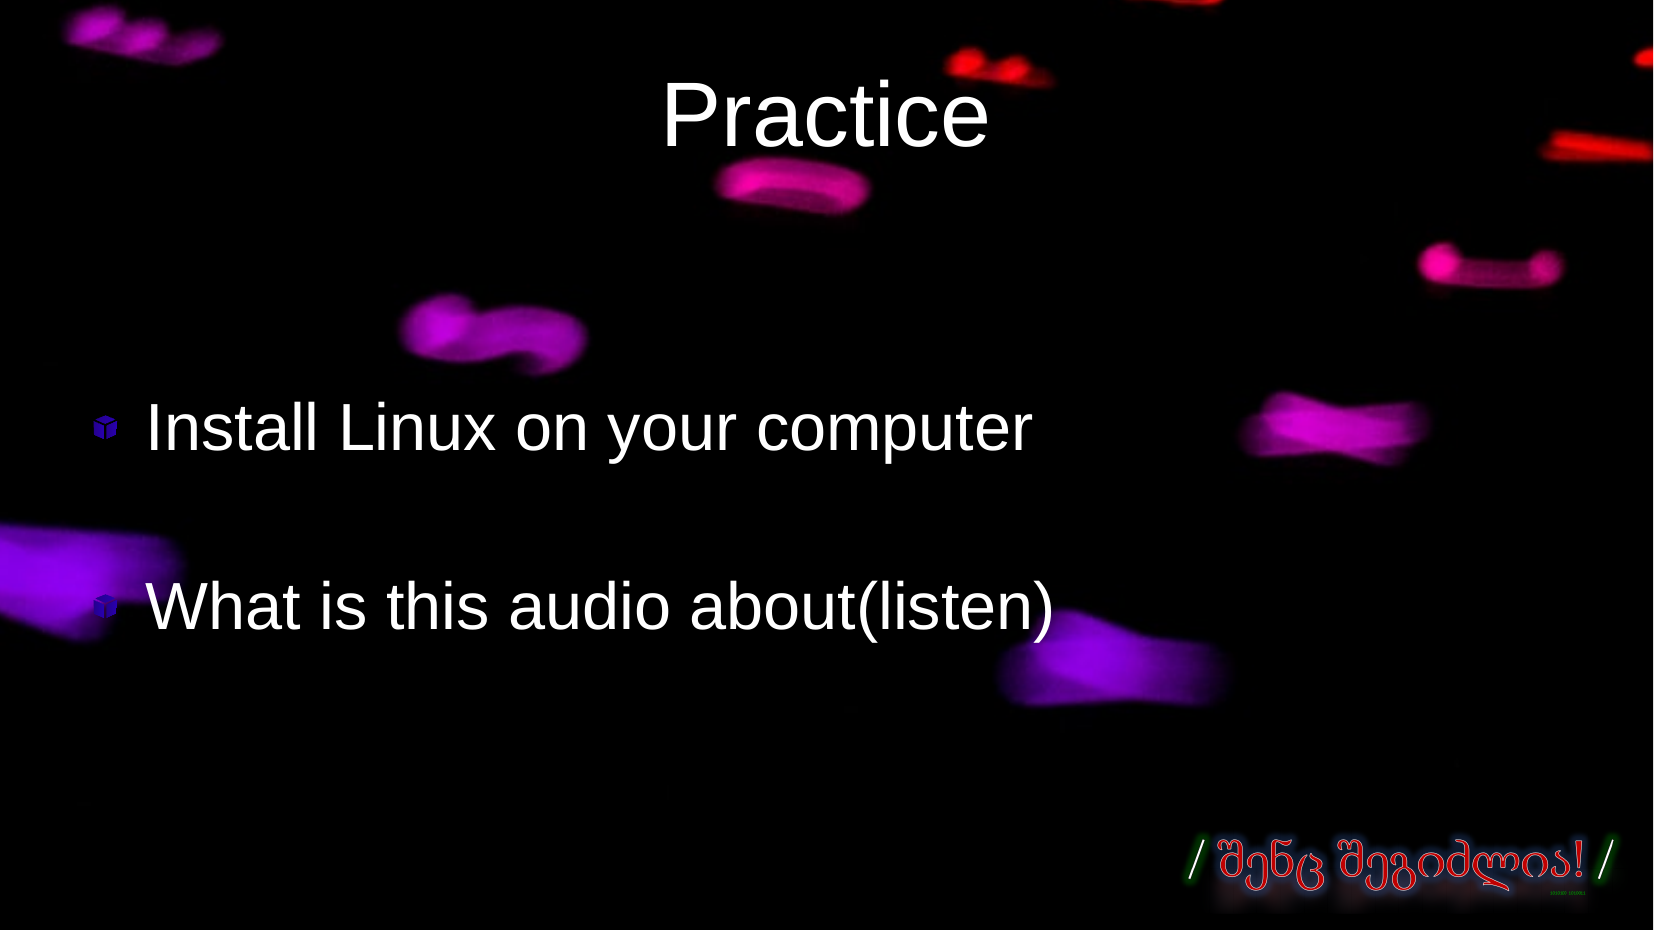

# Practice
Install Linux on your computer
What is this audio about(listen)